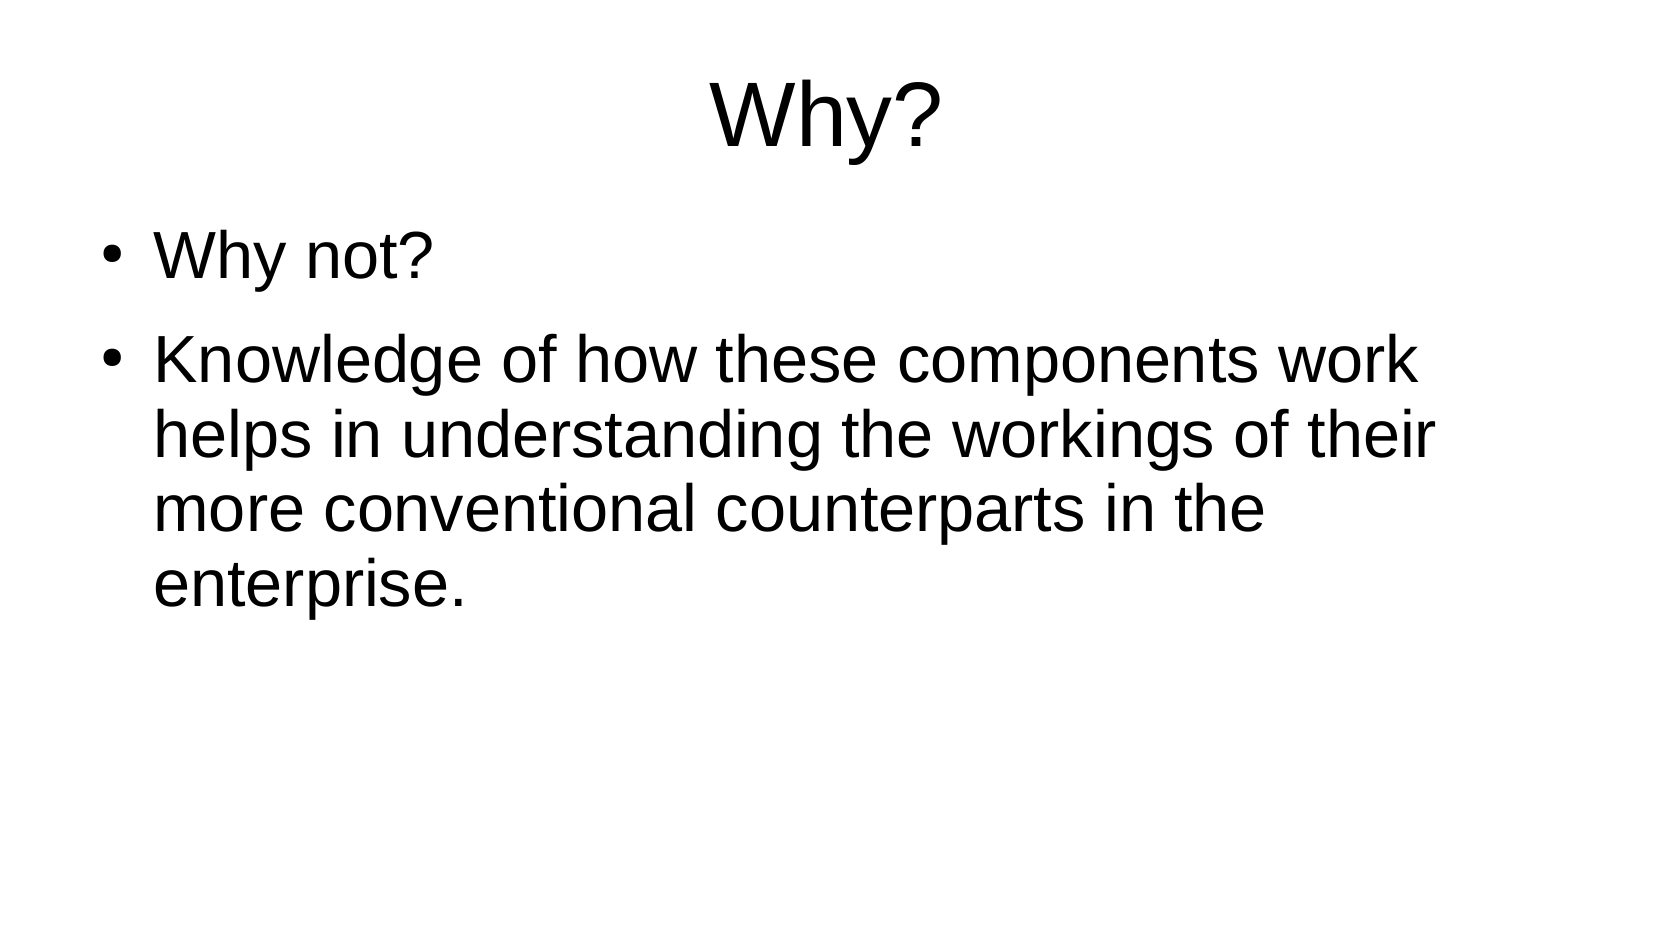

# Why?
Why not?
Knowledge of how these components work helps in understanding the workings of their more conventional counterparts in the enterprise.